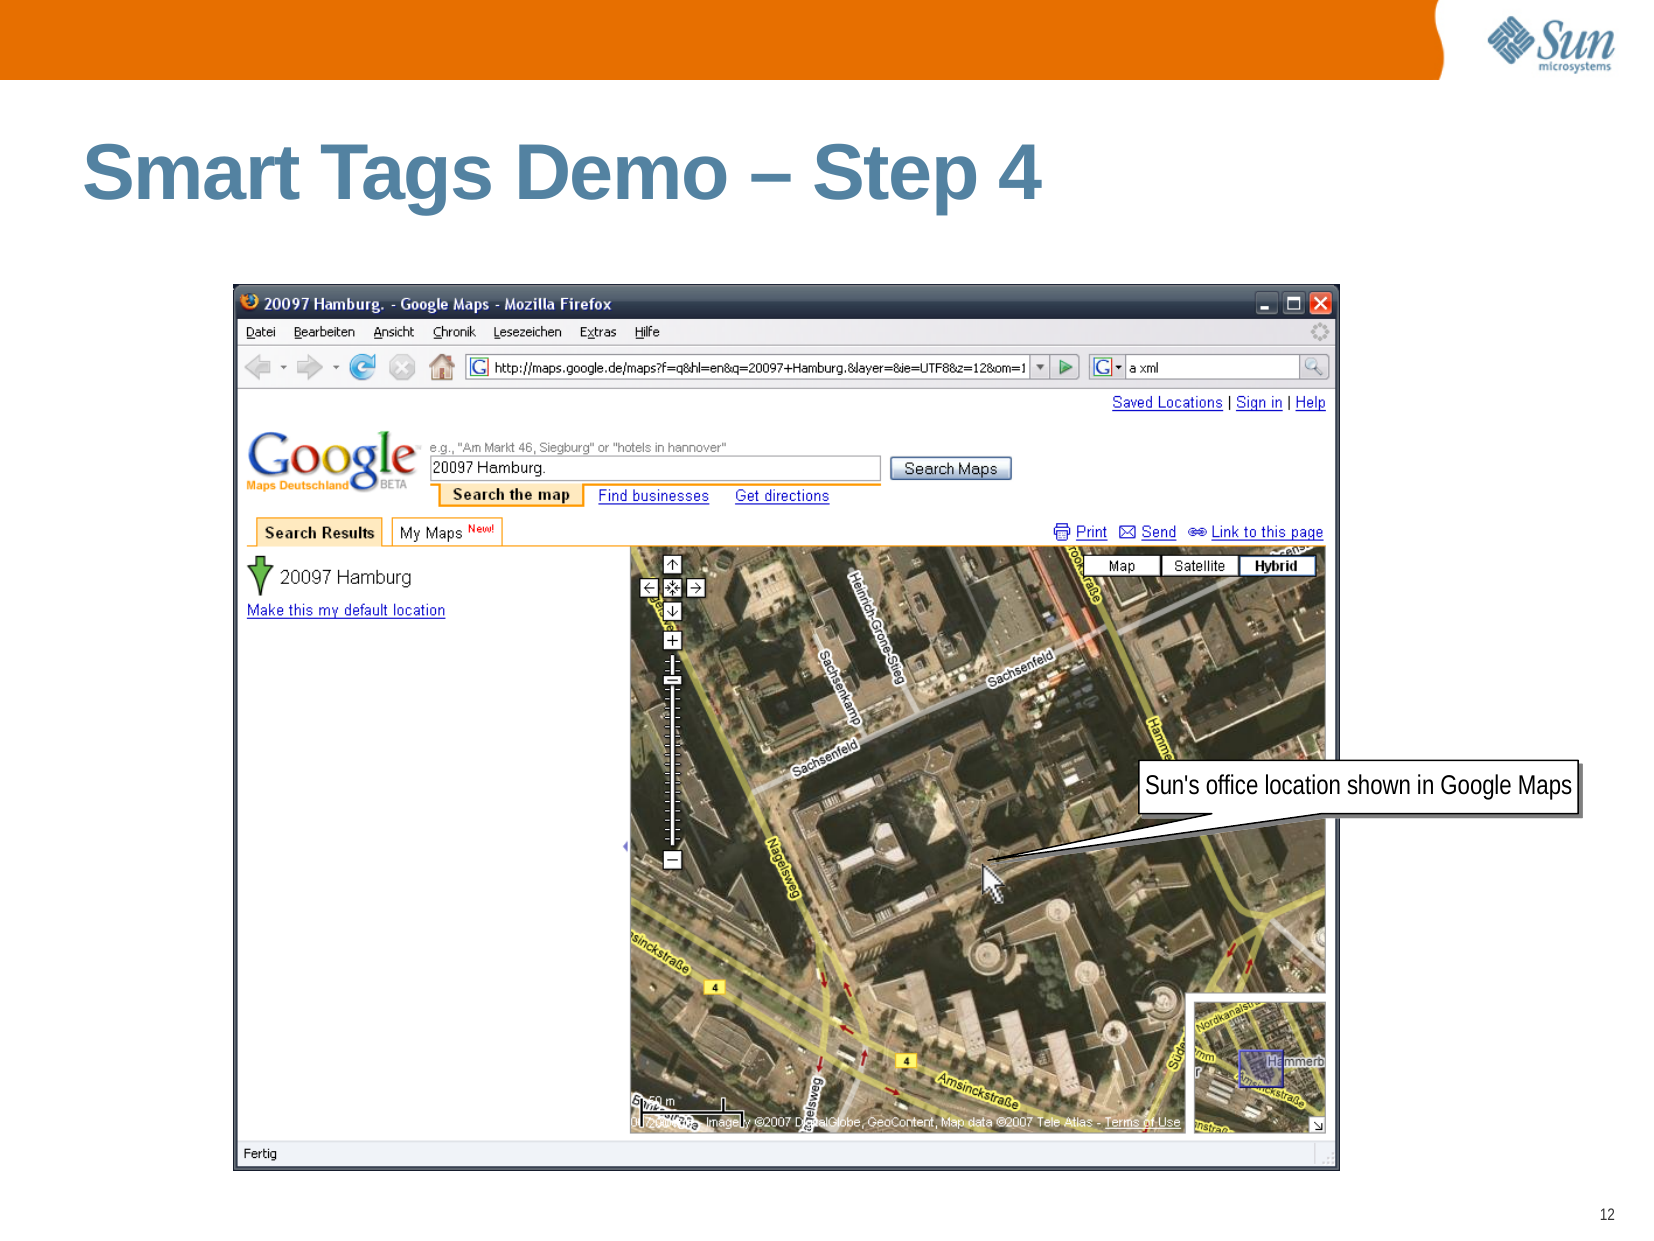

# Smart Tags Demo – Step 4
Sun's office location shown in Google Maps